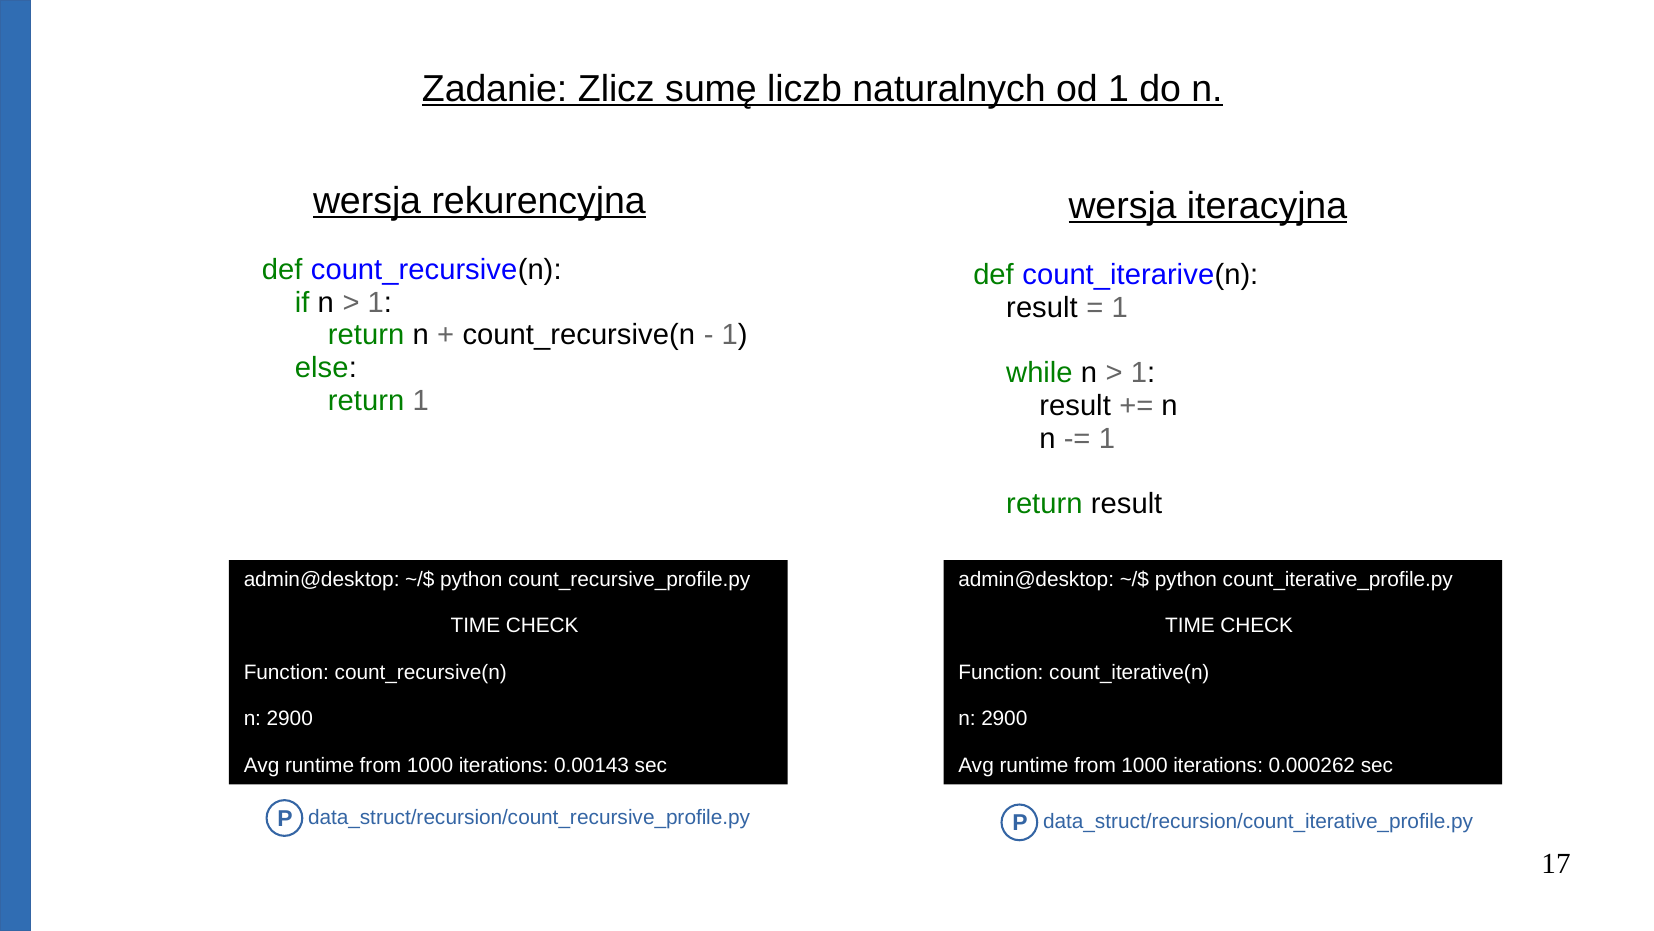

Zadanie: Zlicz sumę liczb naturalnych od 1 do n.
wersja rekurencyjna
wersja iteracyjna
def count_recursive(n):
 if n > 1:
 return n + count_recursive(n - 1)
 else:
 return 1
def count_iterarive(n):
 result = 1
 while n > 1:
 result += n
 n -= 1
 return result
admin@desktop: ~/$ python count_recursive_profile.py
 TIME CHECK
Function: count_recursive(n)
n: 2900
Avg runtime from 1000 iterations: 0.00143 sec
admin@desktop: ~/$ python count_iterative_profile.py
 TIME CHECK
Function: count_iterative(n)
n: 2900
Avg runtime from 1000 iterations: 0.000262 sec
P
data_struct/recursion/count_recursive_profile.py
P
data_struct/recursion/count_iterative_profile.py
17